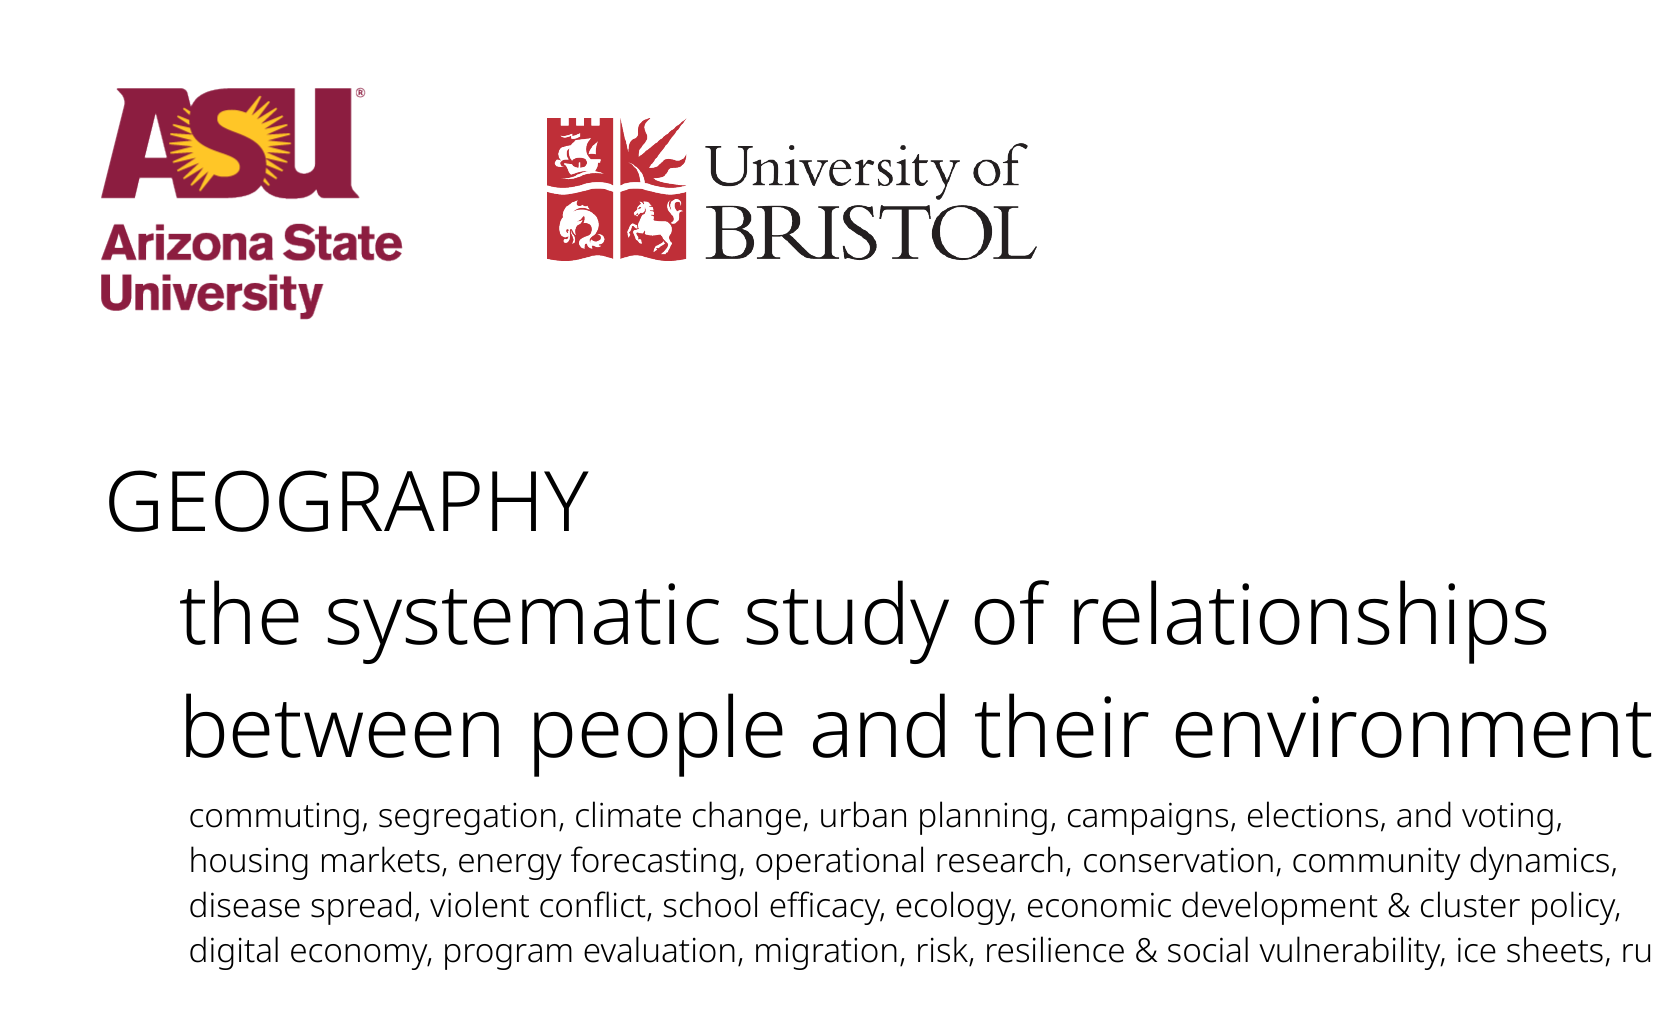

GEOGRAPHY
	the systematic study of relationships
	between people and their environments.
commuting, segregation, climate change, urban planning, campaigns, elections, and voting,
housing markets, energy forecasting, operational research, conservation, community dynamics,
disease spread, violent conflict, school efficacy, ecology, economic development & cluster policy,
digital economy, program evaluation, migration, risk, resilience & social vulnerability, ice sheets, rugby